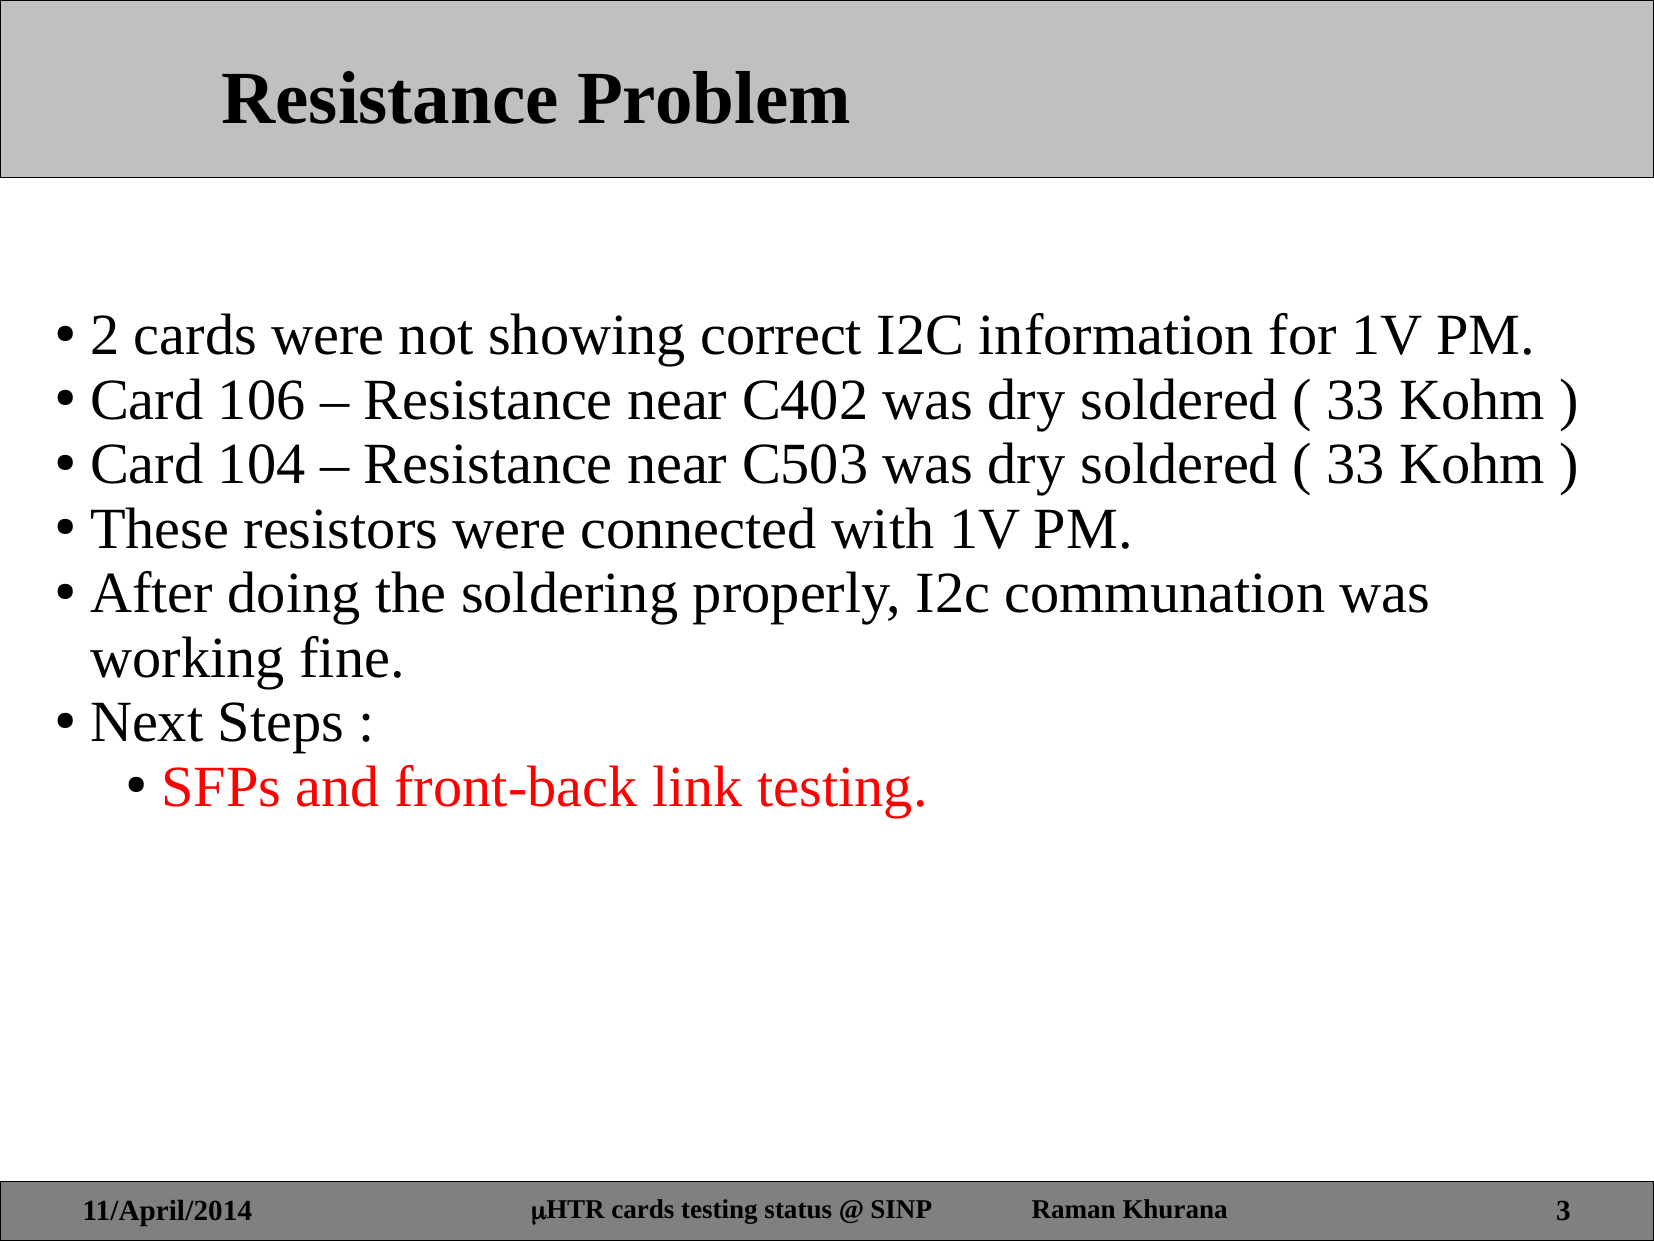

Resistance Problem
 2 cards were not showing correct I2C information for 1V PM.
 Card 106 – Resistance near C402 was dry soldered ( 33 Kohm )
 Card 104 – Resistance near C503 was dry soldered ( 33 Kohm )
 These resistors were connected with 1V PM.
 After doing the soldering properly, I2c communation was
 working fine.
 Next Steps :
SFPs and front-back link testing.
3